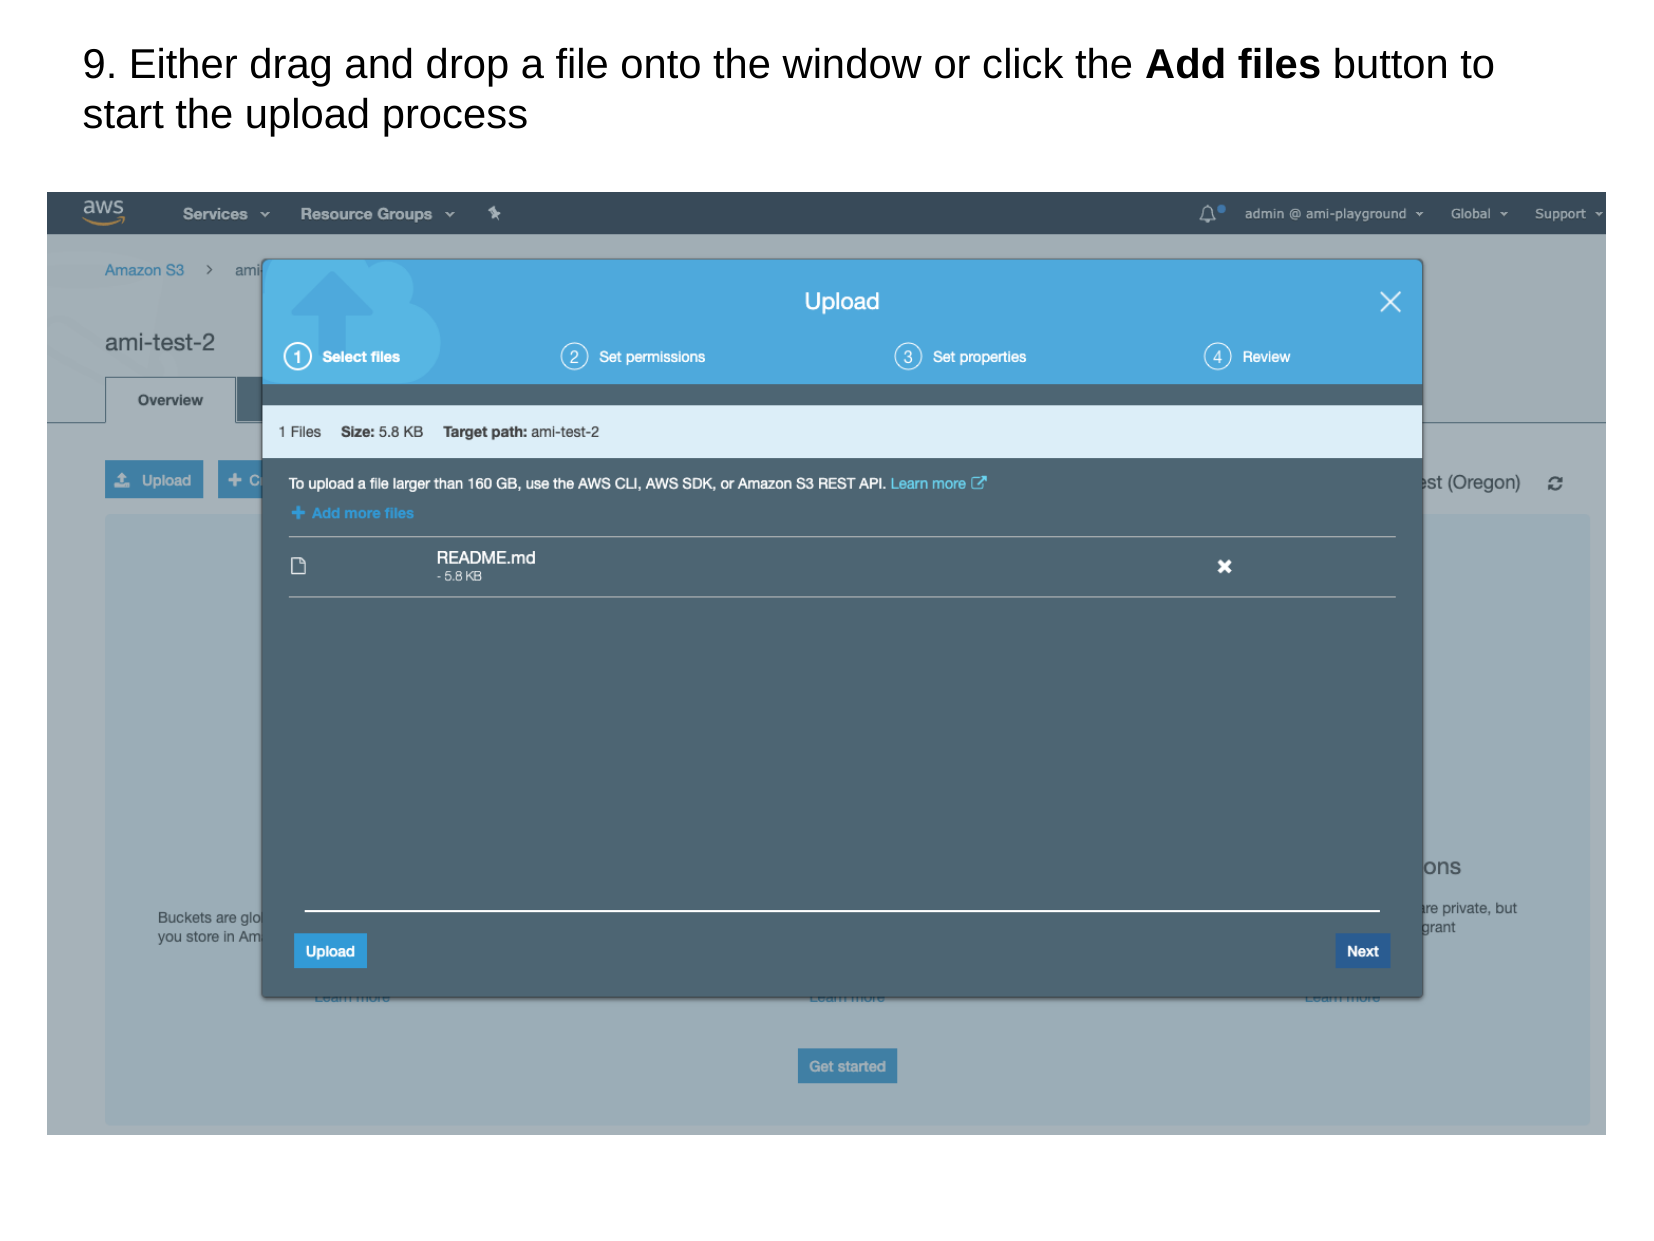

# 9. Either drag and drop a file onto the window or click the Add files button to start the upload process